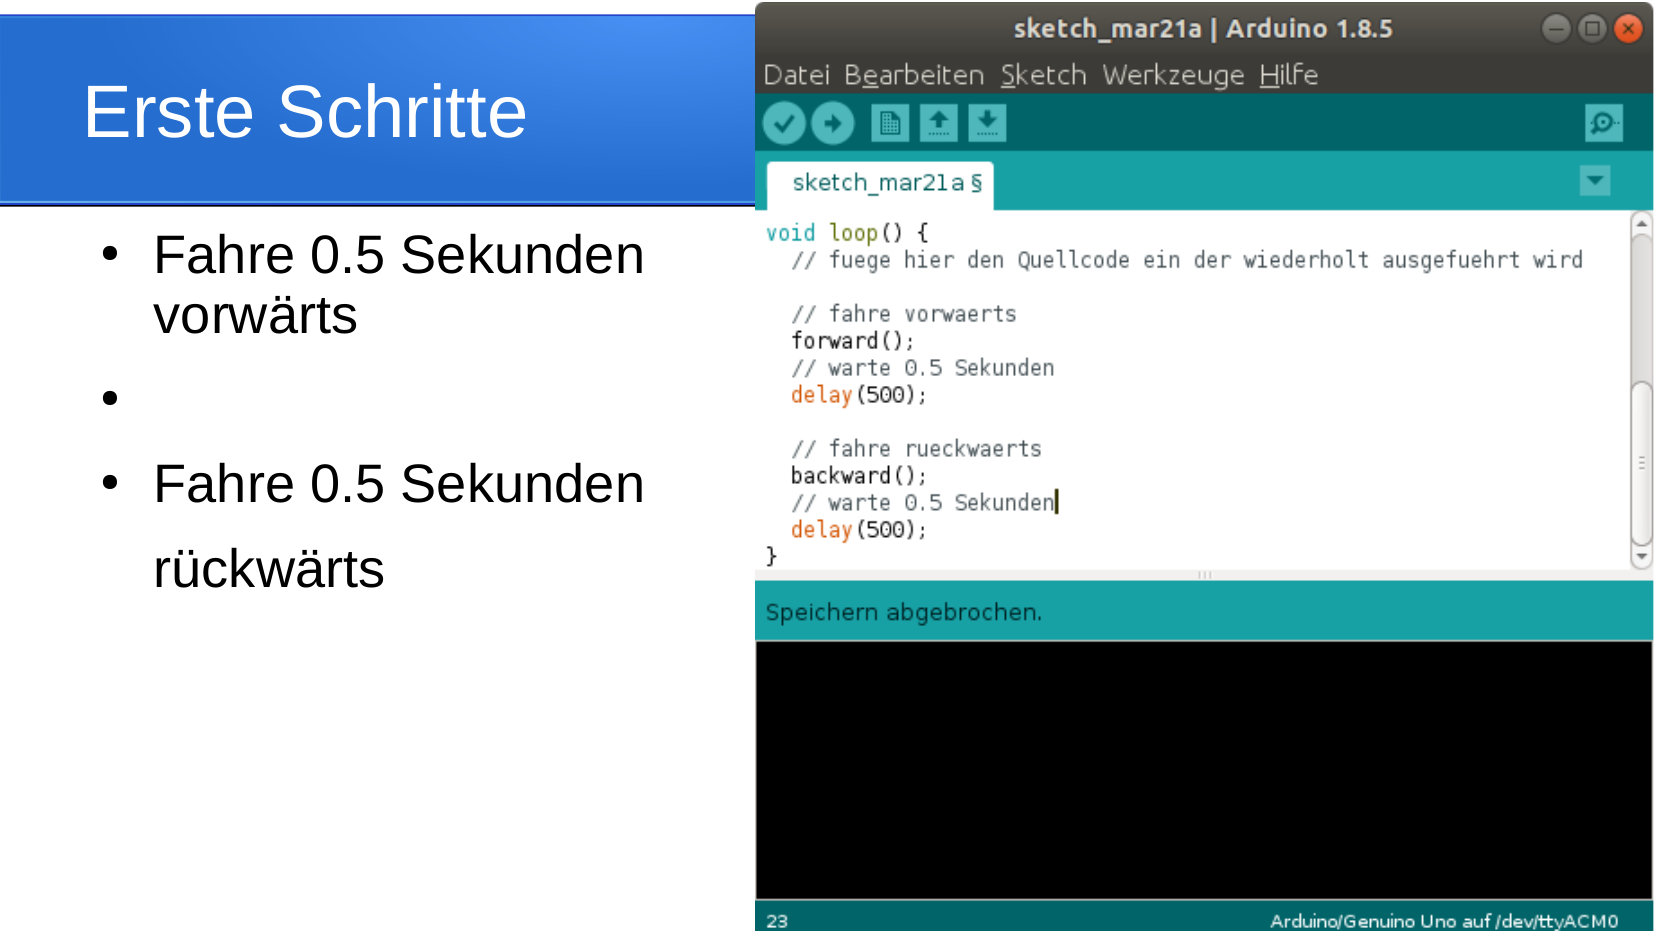

# Erste Schritte
Fahre 0.5 Sekunden vorwärts
Fahre 0.5 Sekunden
rückwärts